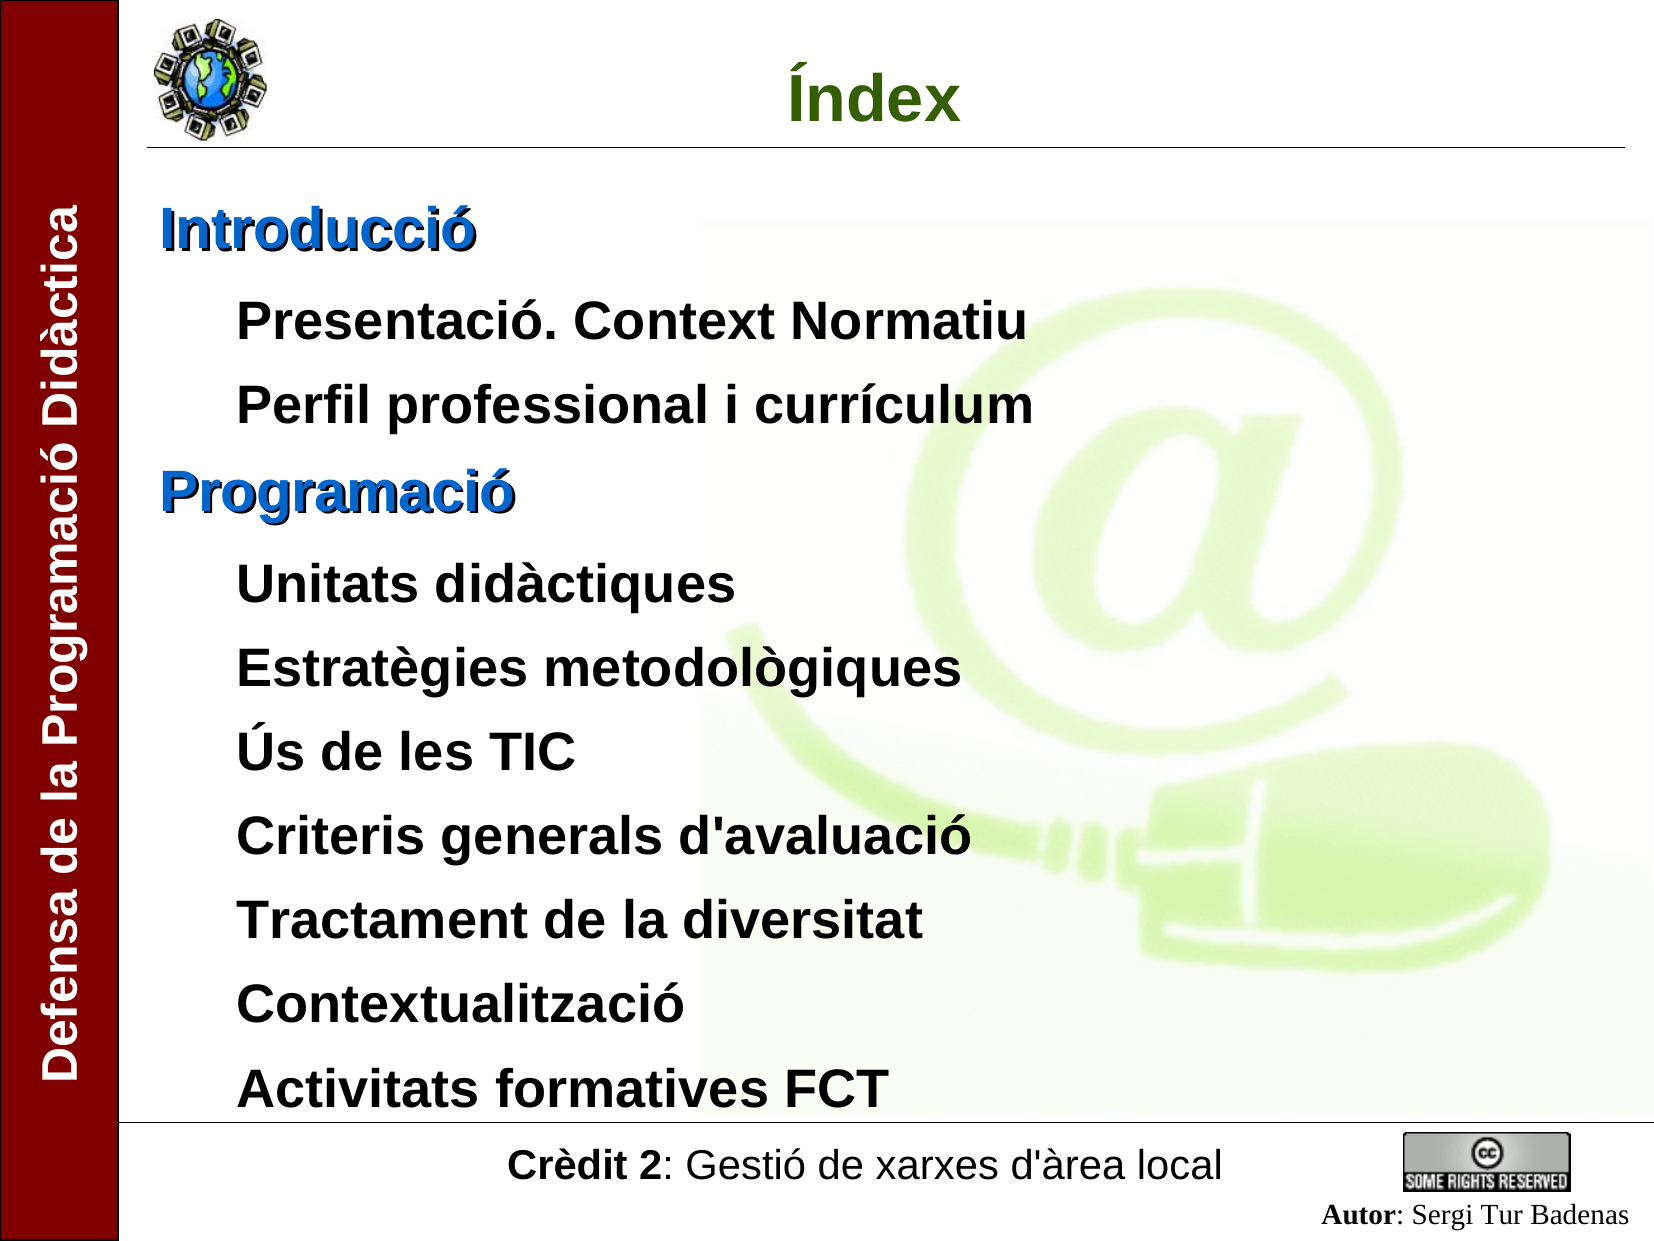

# Índex
Introducció
Presentació. Context Normatiu
Perfil professional i currículum
Programació
Unitats didàctiques
Estratègies metodològiques
Ús de les TIC
Criteris generals d'avaluació
Tractament de la diversitat
Contextualització
Activitats formatives FCT